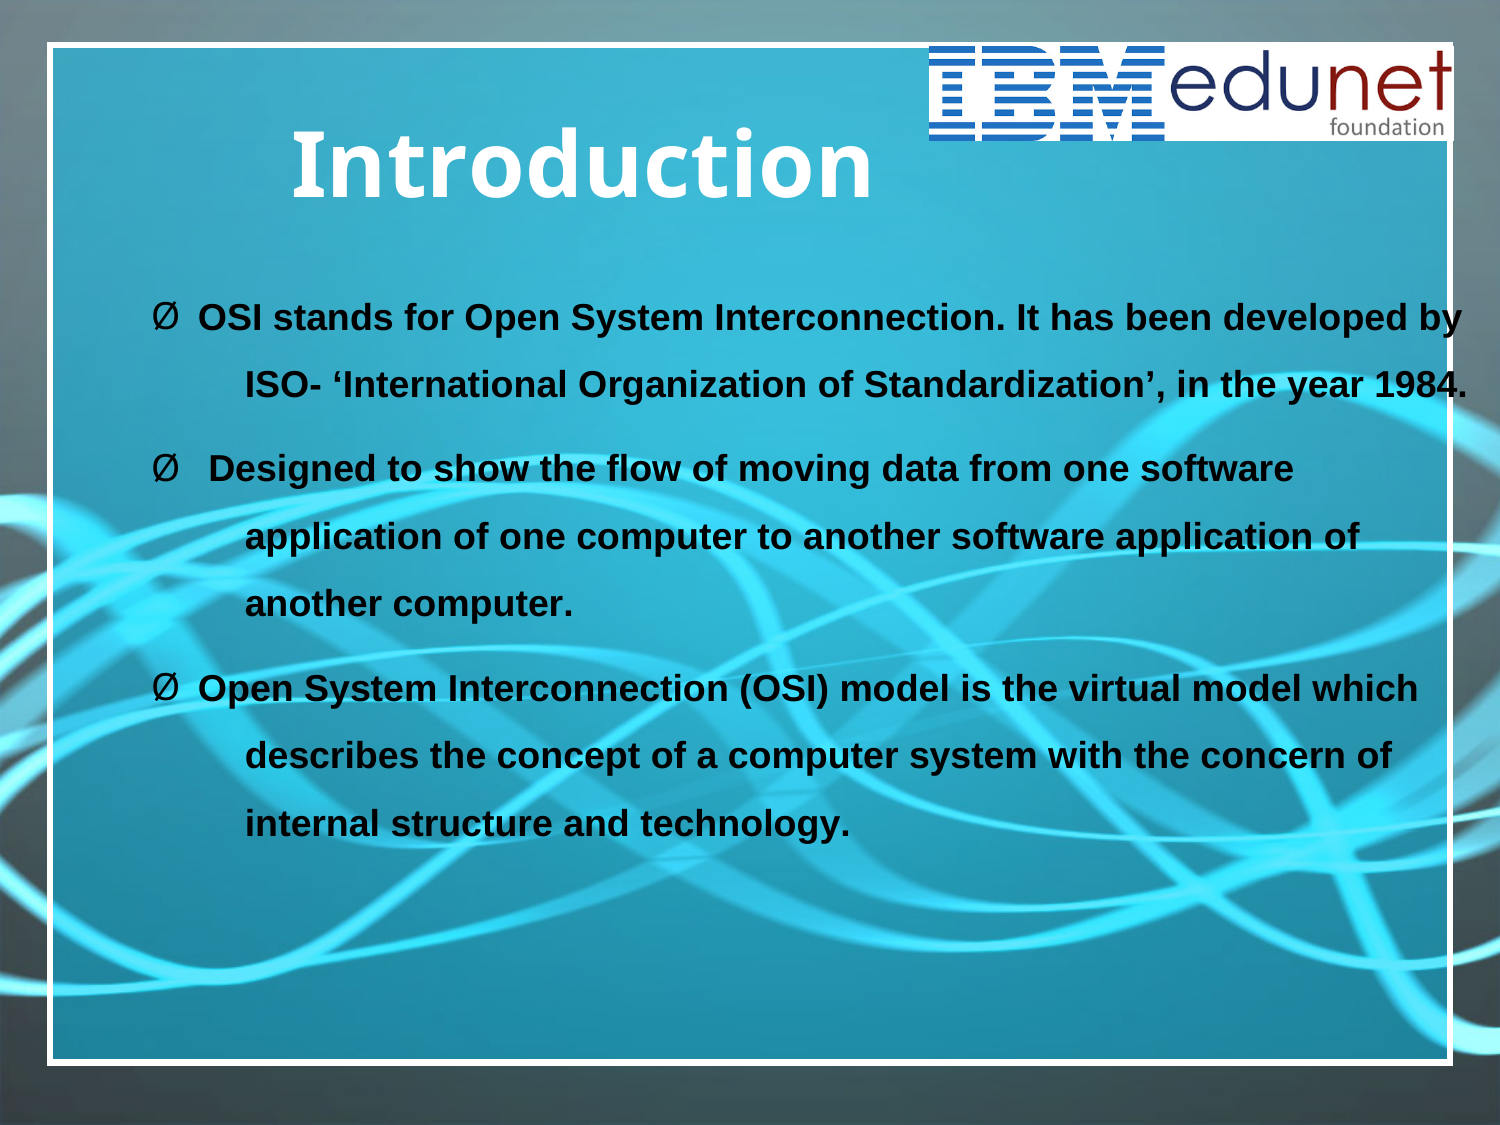

# Introduction
OSI stands for Open System Interconnection. It has been developed by ISO- ‘International Organization of Standardization’, in the year 1984.
 Designed to show the flow of moving data from one software application of one computer to another software application of another computer.
Open System Interconnection (OSI) model is the virtual model which describes the concept of a computer system with the concern of internal structure and technology.